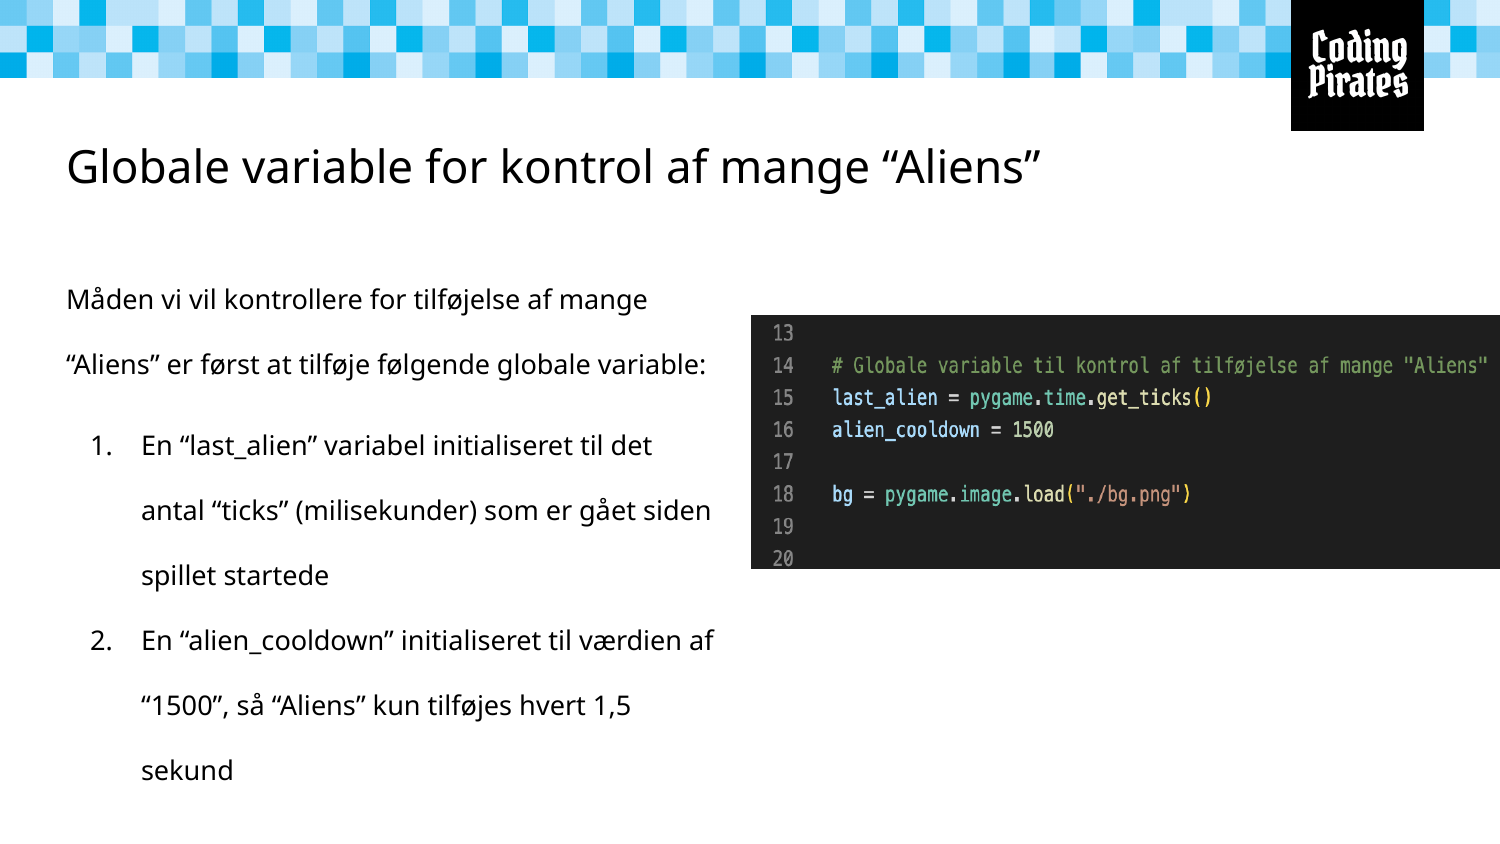

# Globale variable for kontrol af mange “Aliens”
Måden vi vil kontrollere for tilføjelse af mange “Aliens” er først at tilføje følgende globale variable:
En “last_alien” variabel initialiseret til det antal “ticks” (milisekunder) som er gået siden spillet startede
En “alien_cooldown” initialiseret til værdien af “1500”, så “Aliens” kun tilføjes hvert 1,5 sekund